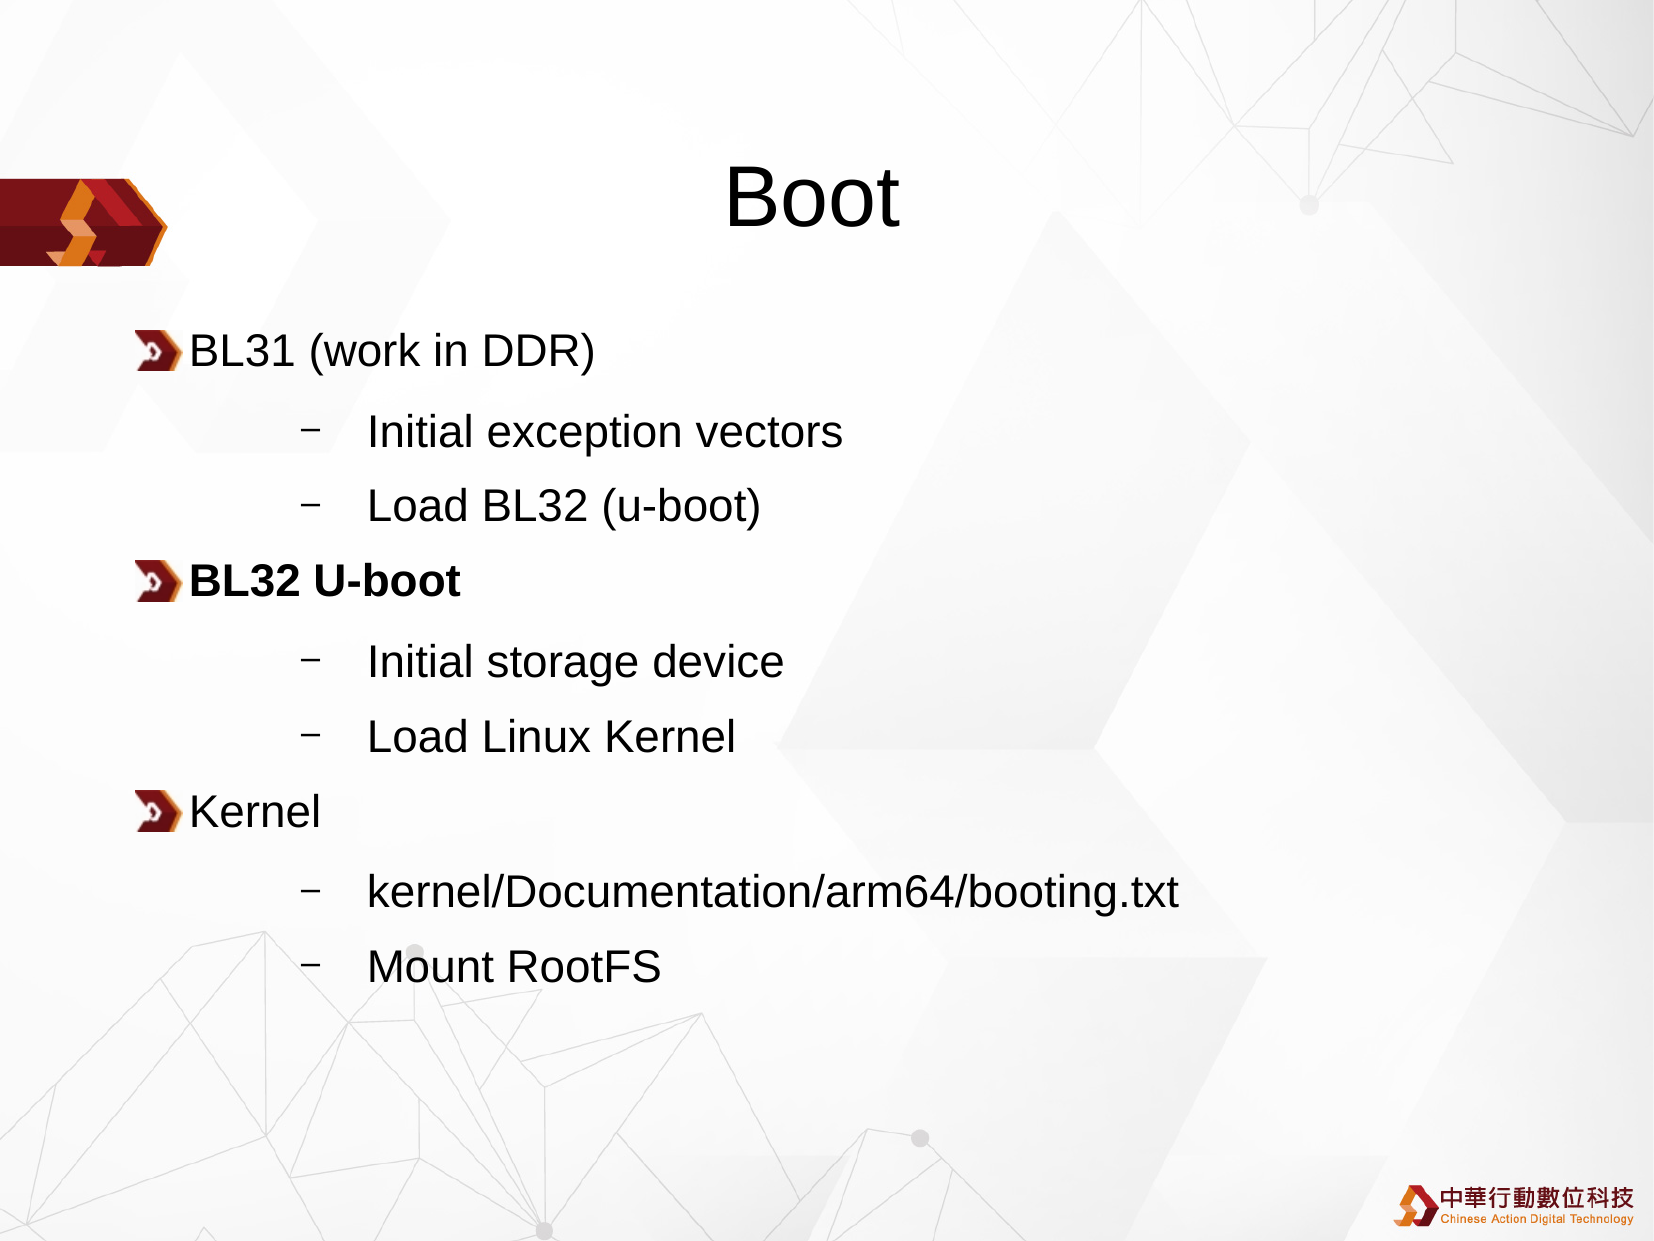

# Boot
BL31 (work in DDR)
 Initial exception vectors
 Load BL32 (u-boot)
BL32 U-boot
 Initial storage device
 Load Linux Kernel
Kernel
 kernel/Documentation/arm64/booting.txt
 Mount RootFS